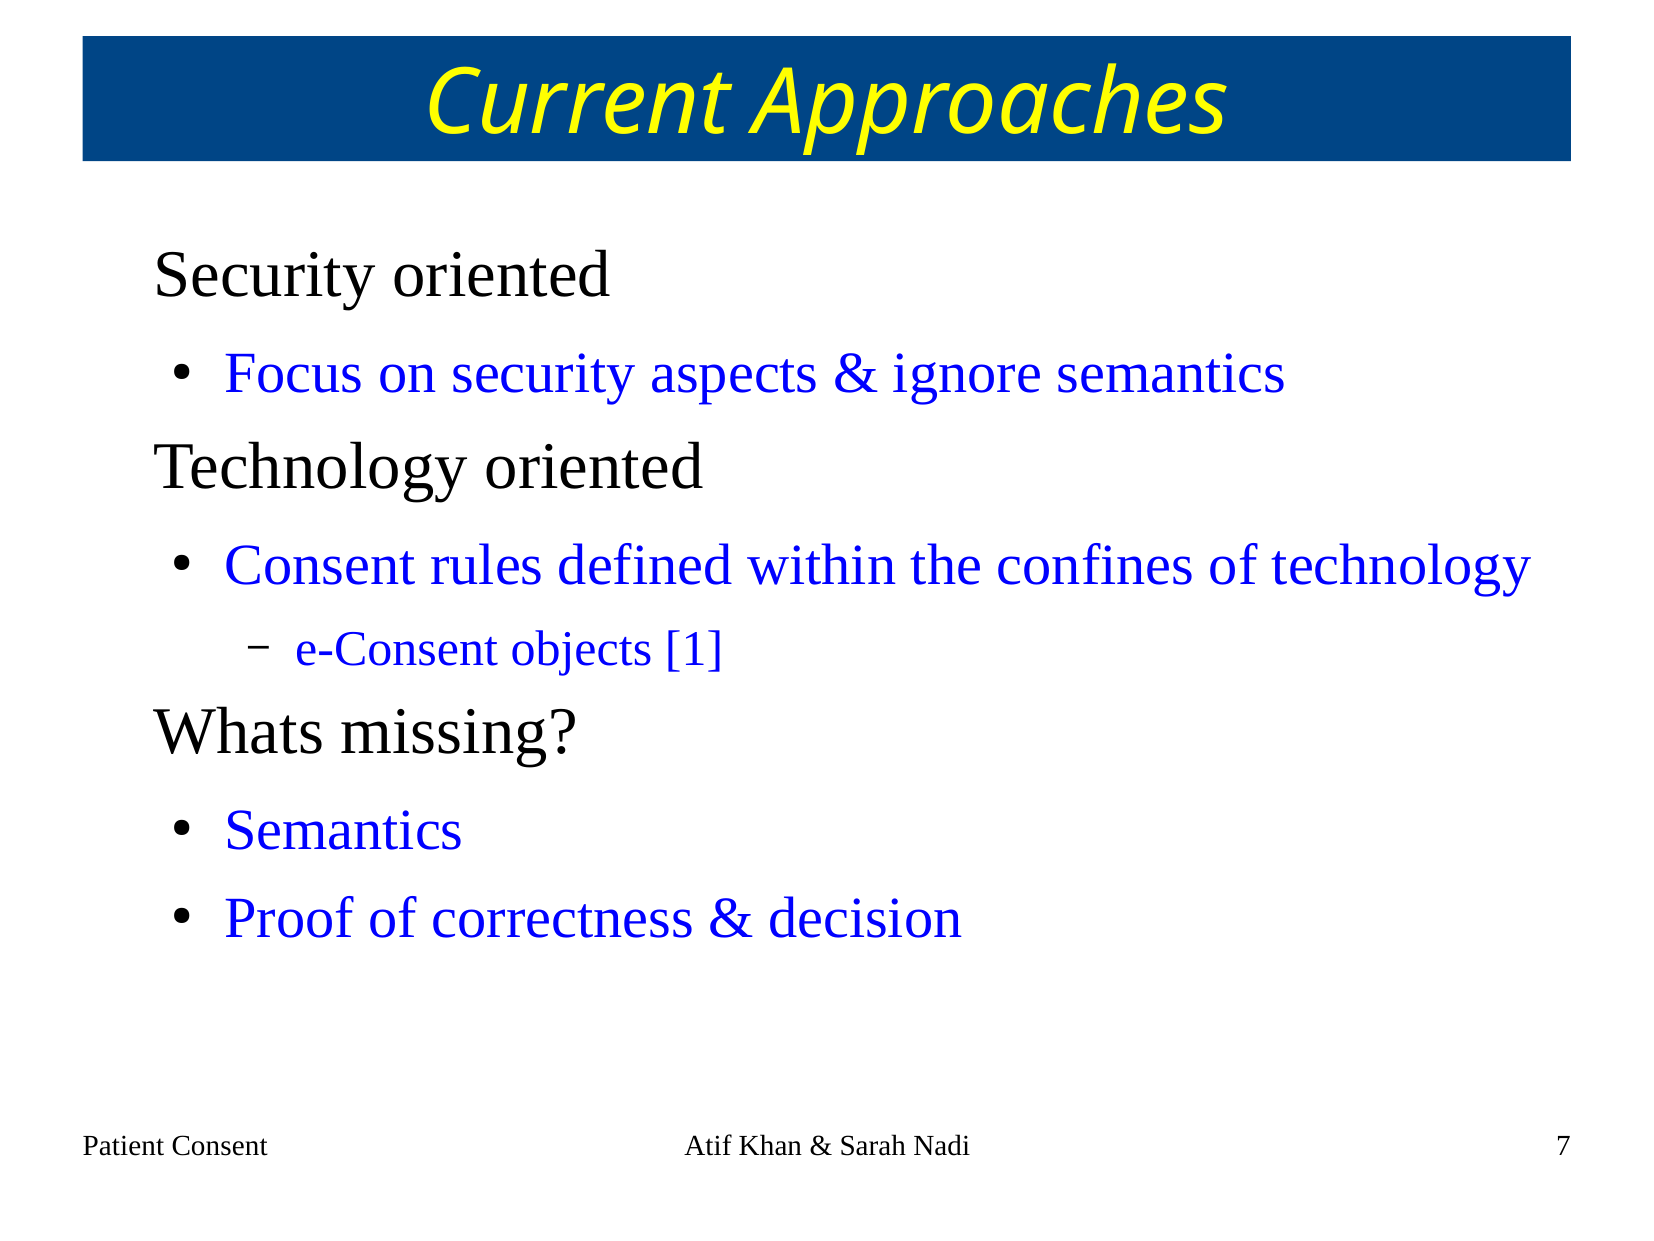

# Current Approaches
Security oriented
Focus on security aspects & ignore semantics
Technology oriented
Consent rules defined within the confines of technology
e-Consent objects [1]
Whats missing?
Semantics
Proof of correctness & decision
Patient Consent
Atif Khan & Sarah Nadi
7